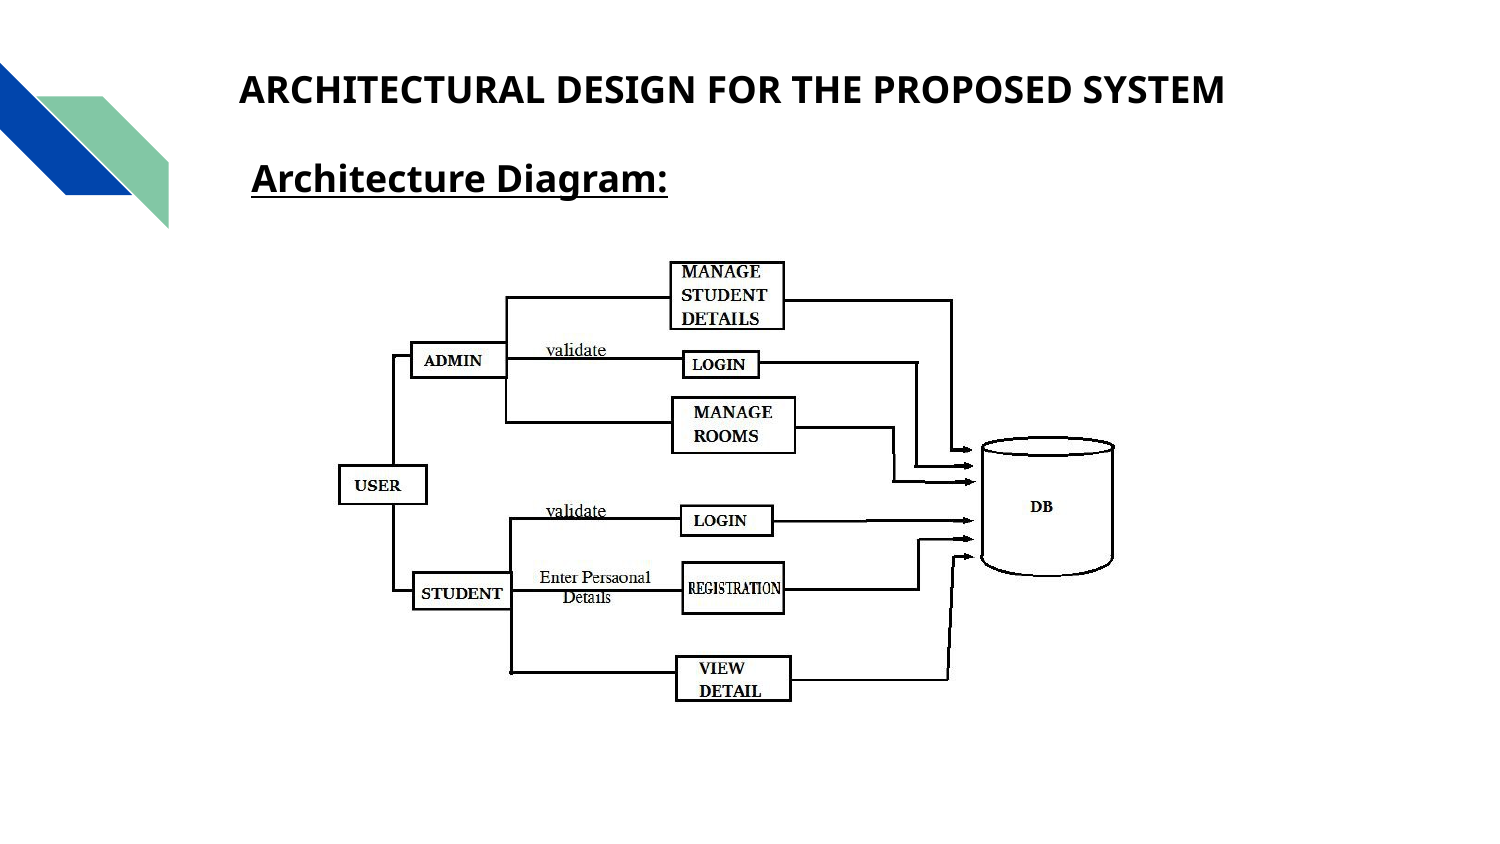

ARCHITECTURAL DESIGN FOR THE PROPOSED SYSTEM
Architecture Diagram: